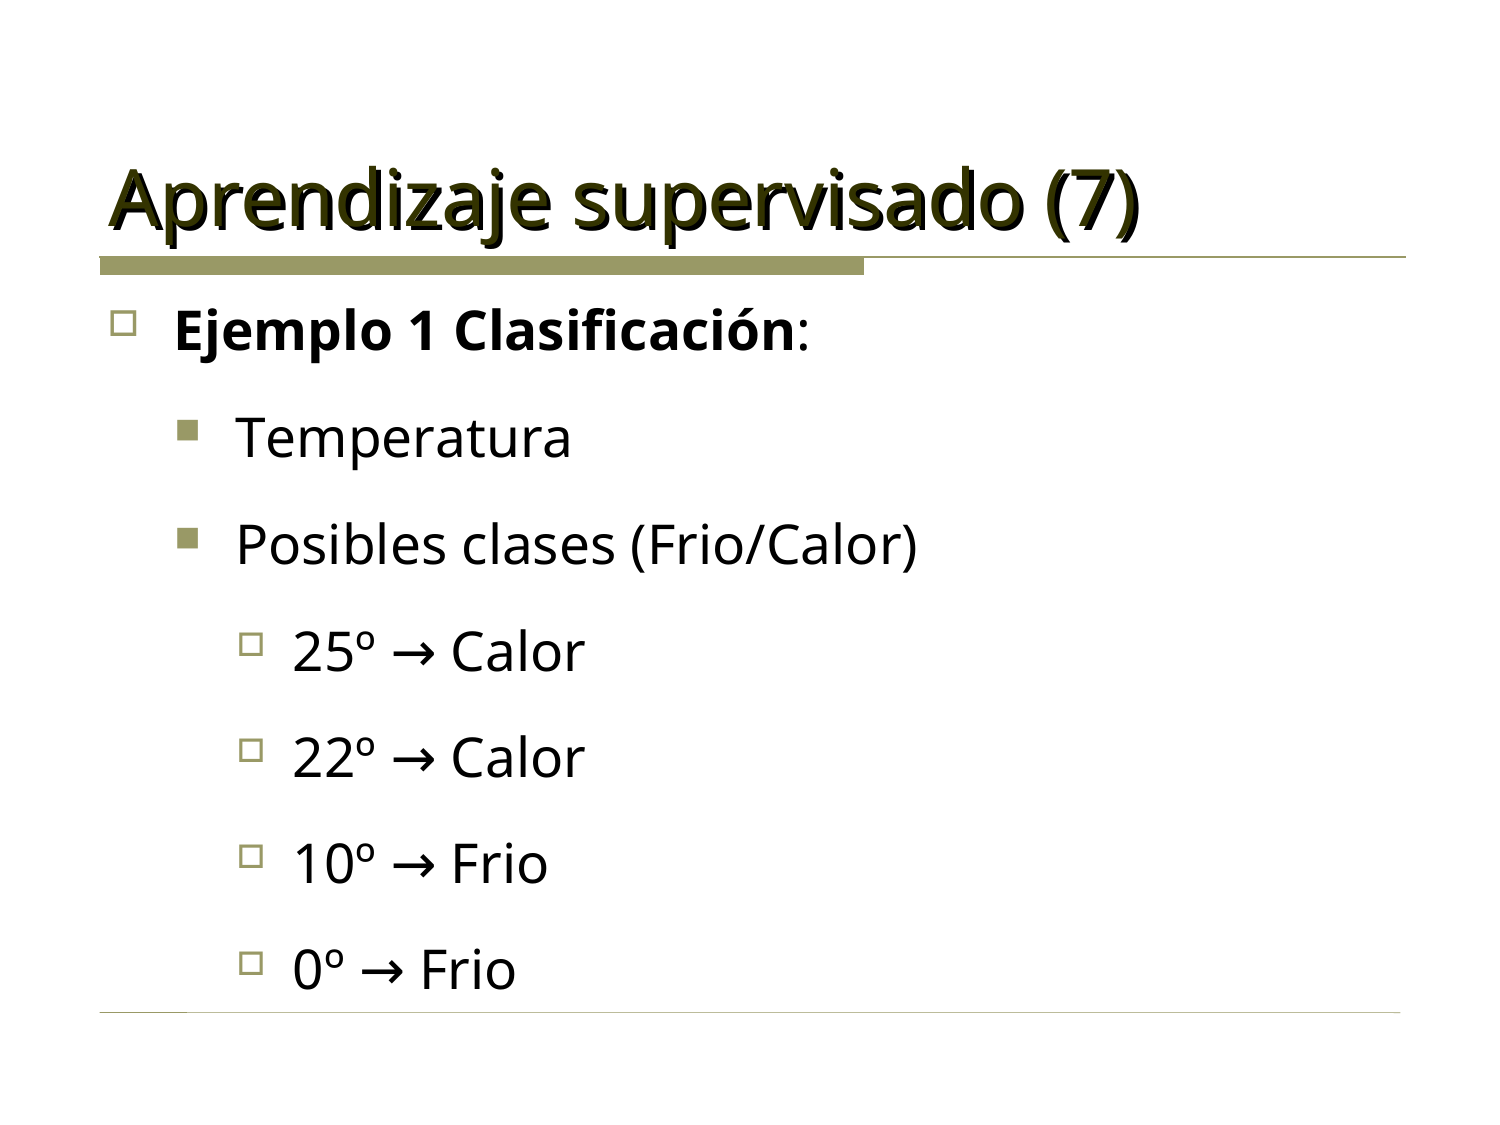

# Aprendizaje supervisado (7)
Ejemplo 1 Clasificación:
Temperatura
Posibles clases (Frio/Calor)
25º → Calor
22º → Calor
10º → Frio
0º → Frio